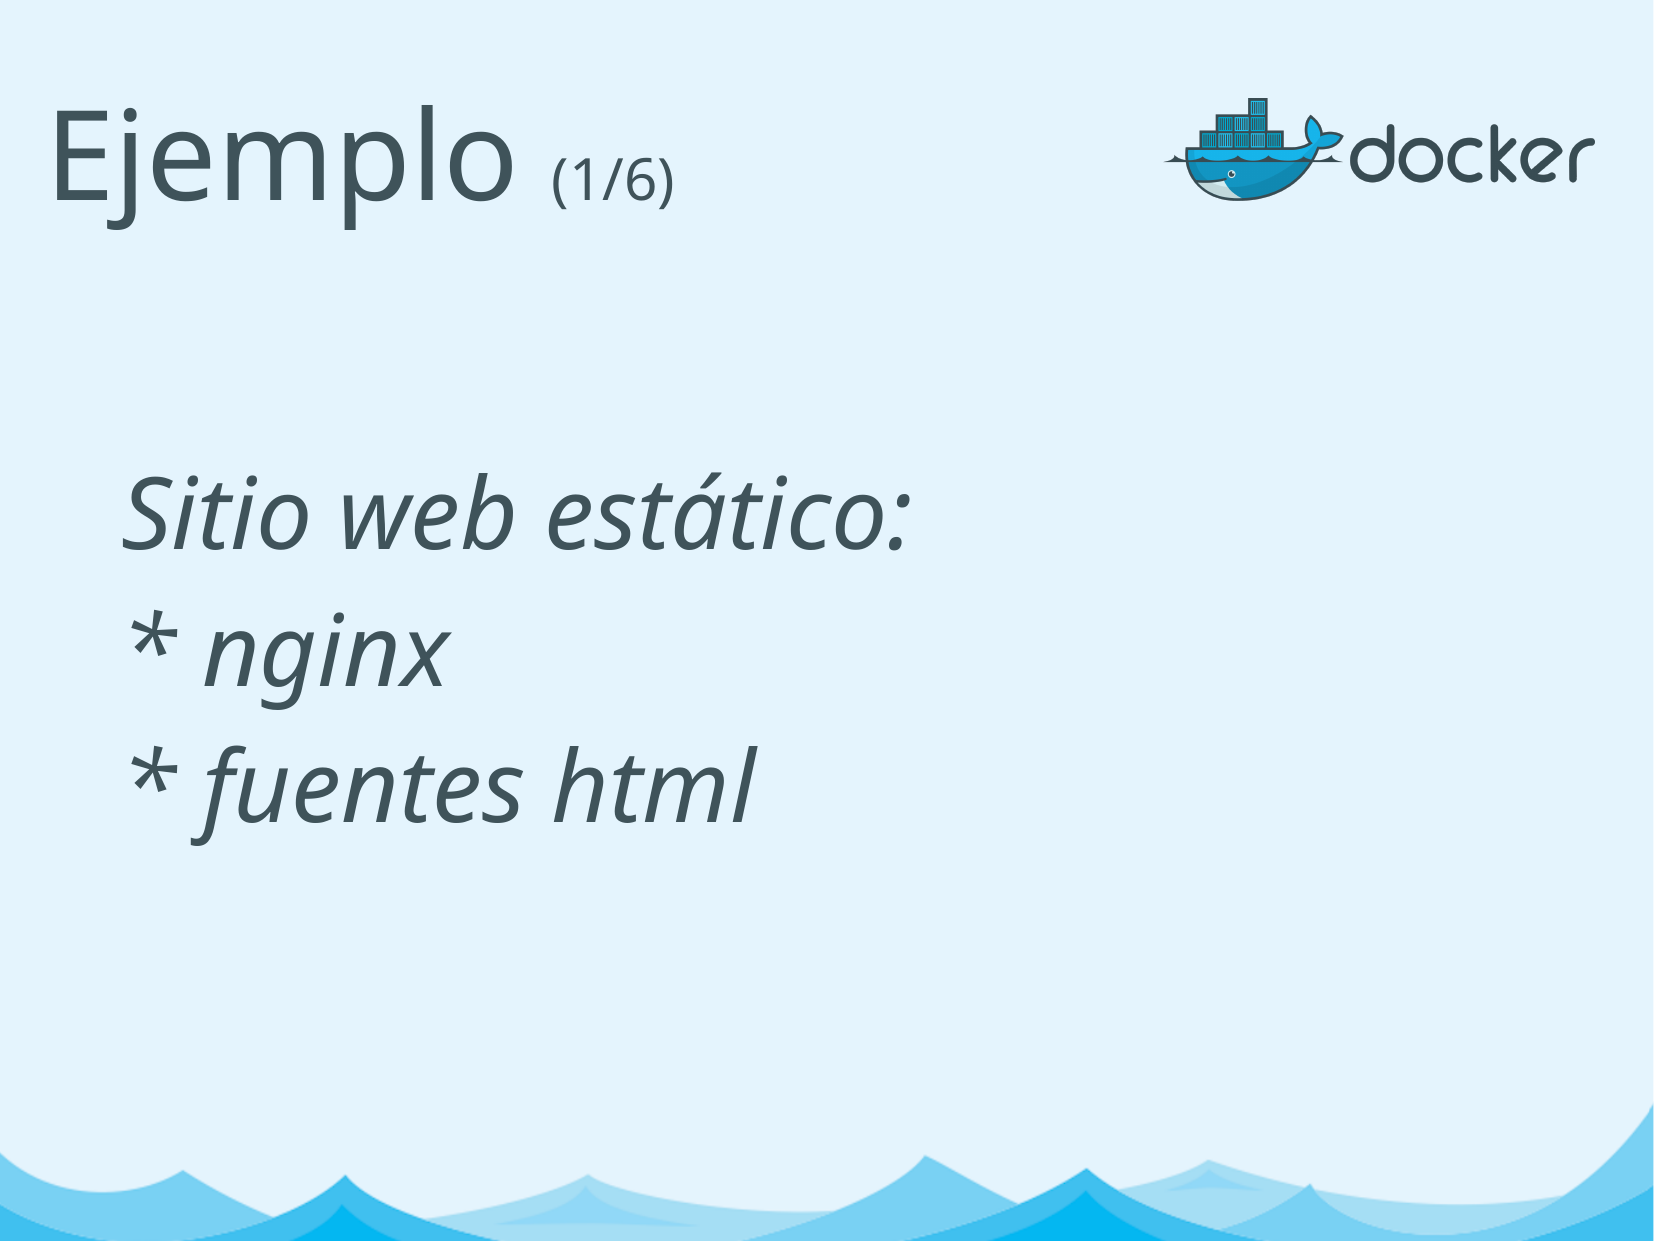

Ejemplo (1/6)
Sitio web estático:
* nginx
* fuentes html